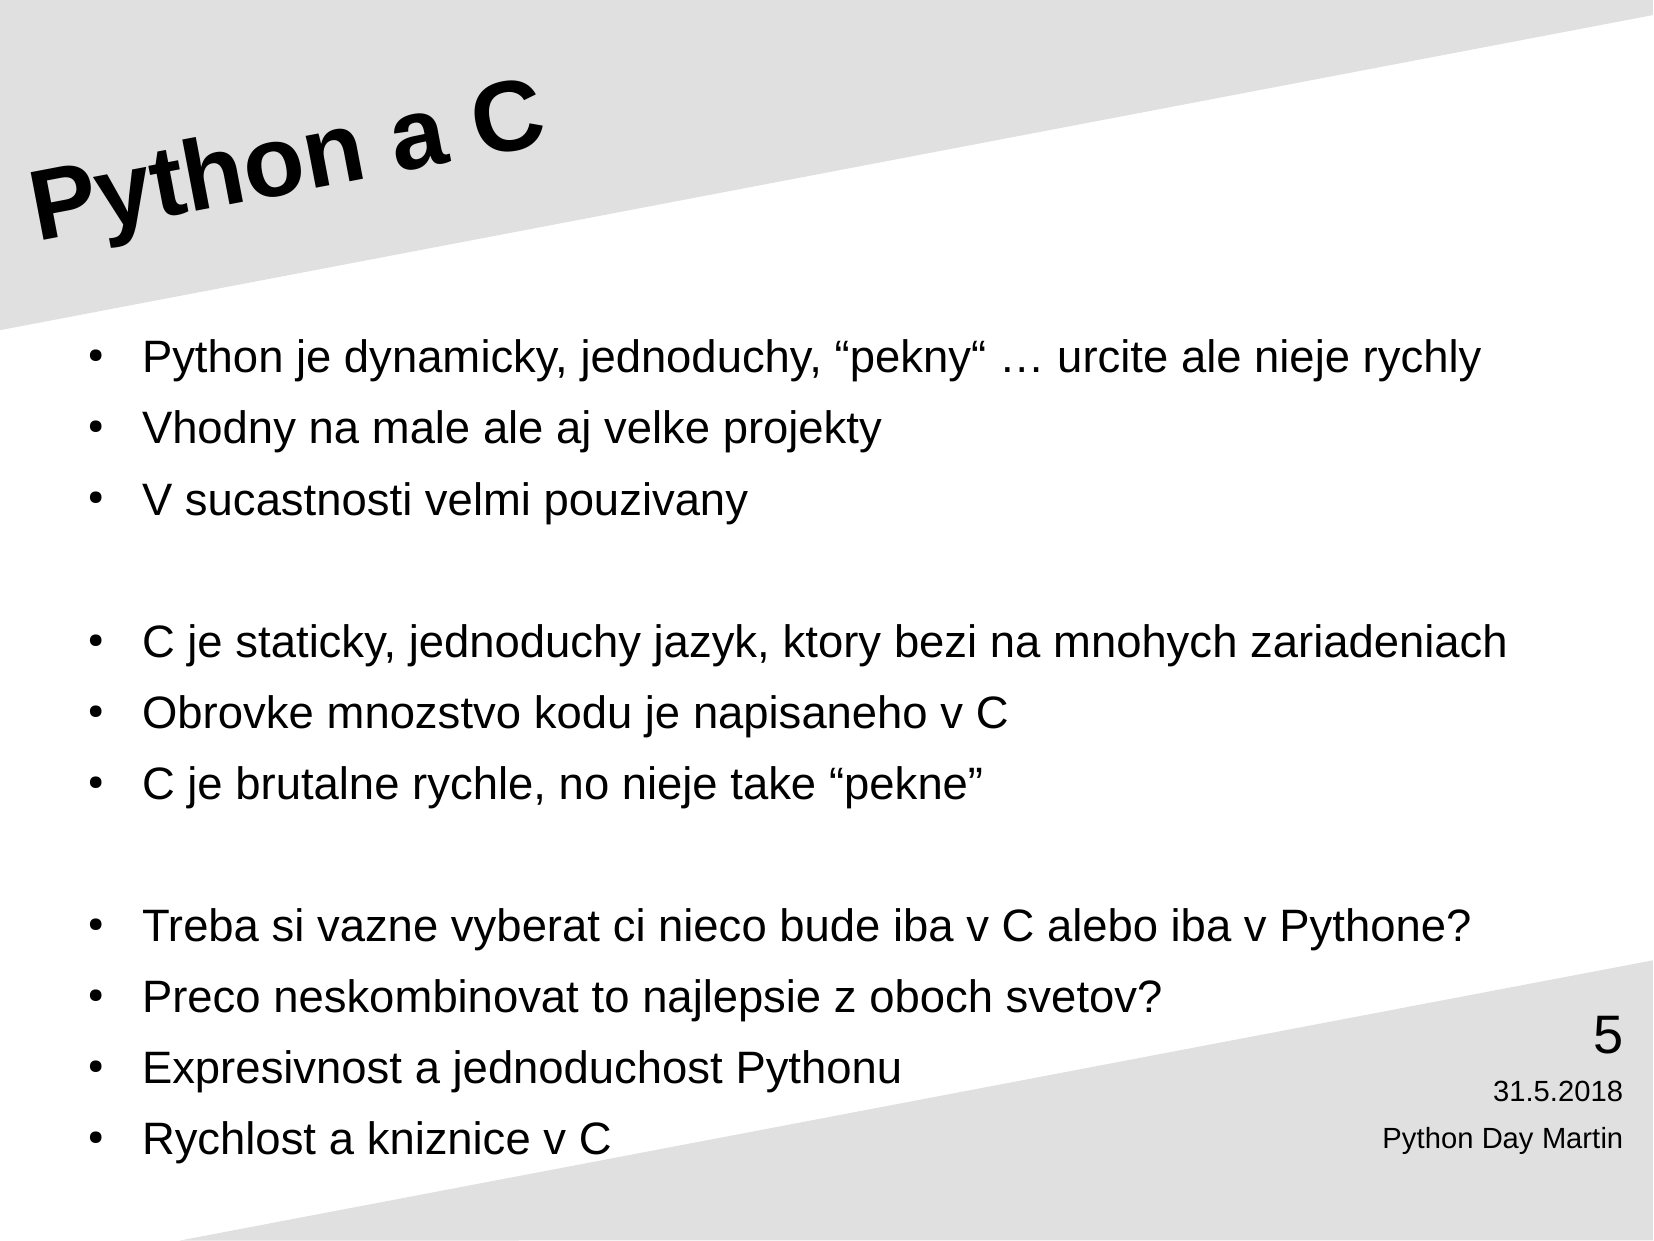

# Python a C
Python je dynamicky, jednoduchy, “pekny“ … urcite ale nieje rychly
Vhodny na male ale aj velke projekty
V sucastnosti velmi pouzivany
C je staticky, jednoduchy jazyk, ktory bezi na mnohych zariadeniach
Obrovke mnozstvo kodu je napisaneho v C
C je brutalne rychle, no nieje take “pekne”
Treba si vazne vyberat ci nieco bude iba v C alebo iba v Pythone?
Preco neskombinovat to najlepsie z oboch svetov?
Expresivnost a jednoduchost Pythonu
Rychlost a kniznice v C
5
Your footer here.